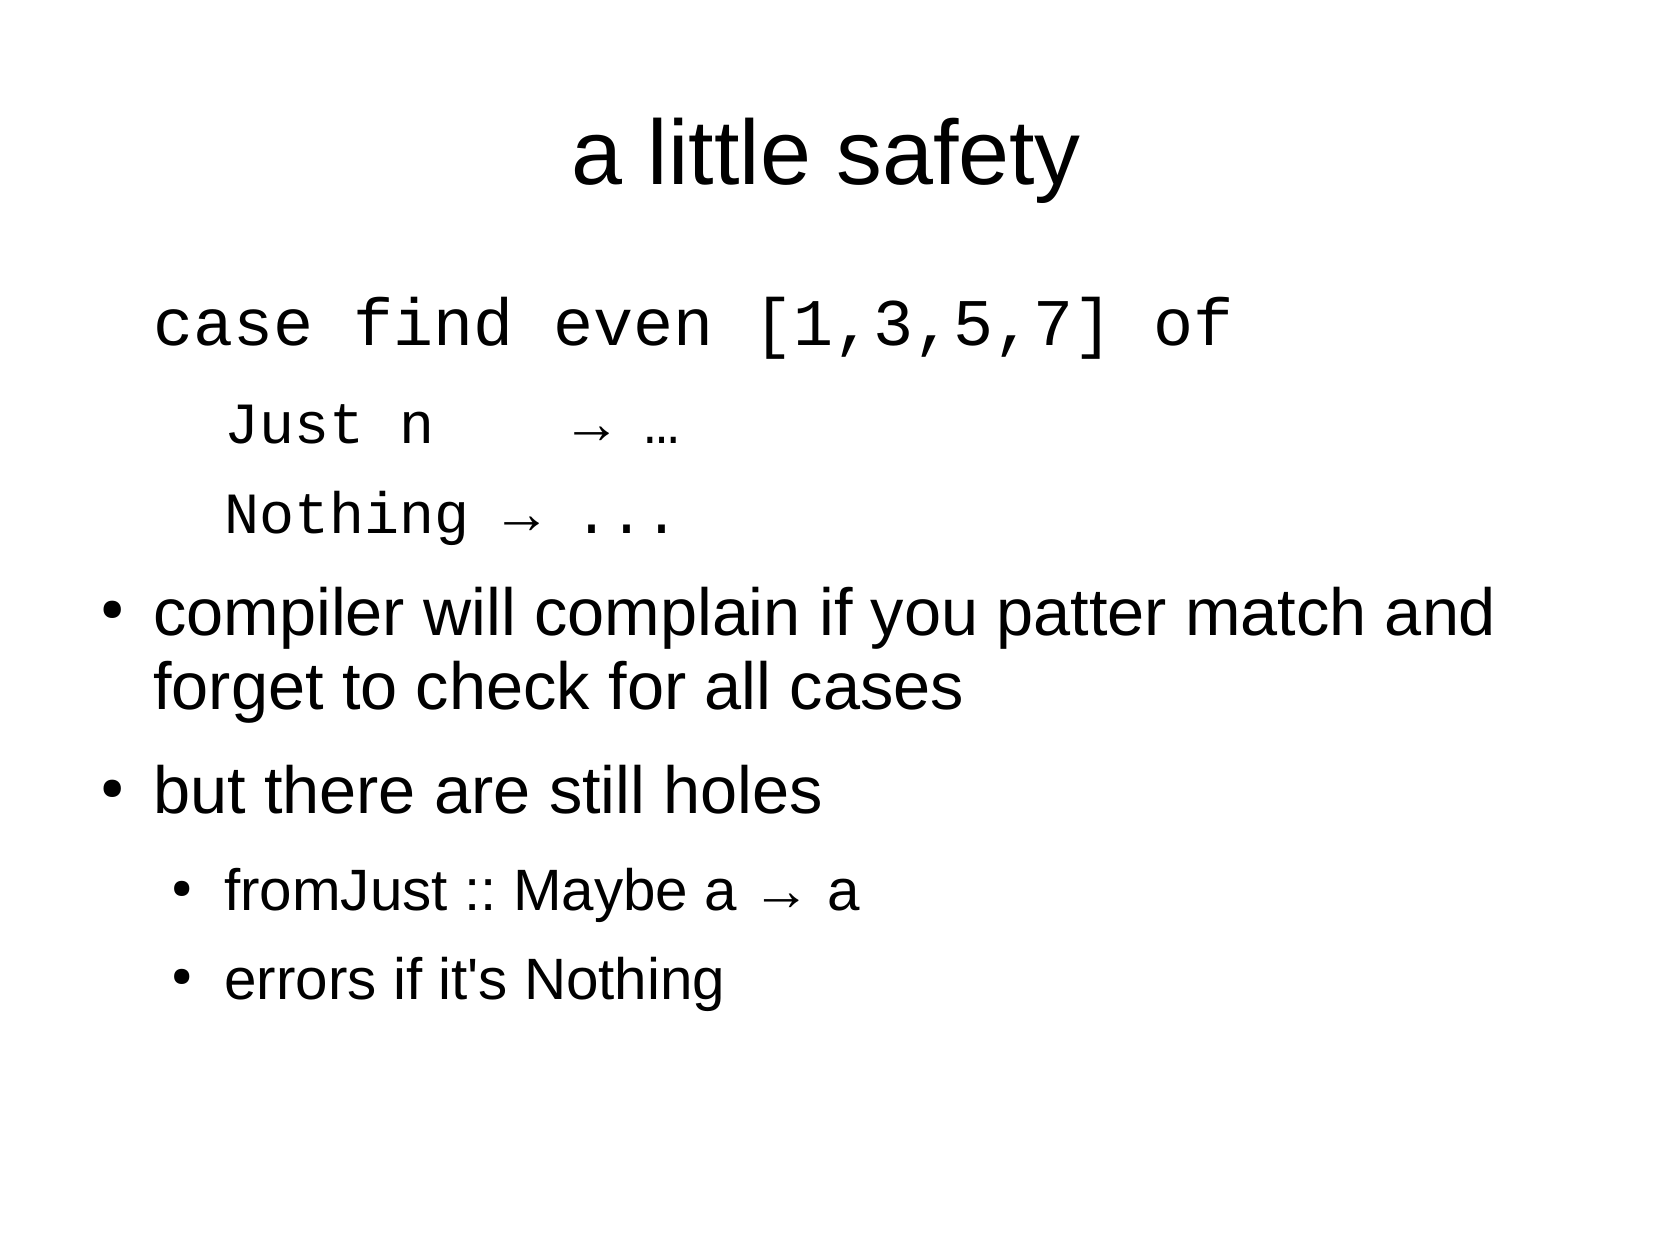

# a little safety
case find even [1,3,5,7] of
Just n → …
Nothing → ...
compiler will complain if you patter match and forget to check for all cases
but there are still holes
fromJust :: Maybe a → a
errors if it's Nothing